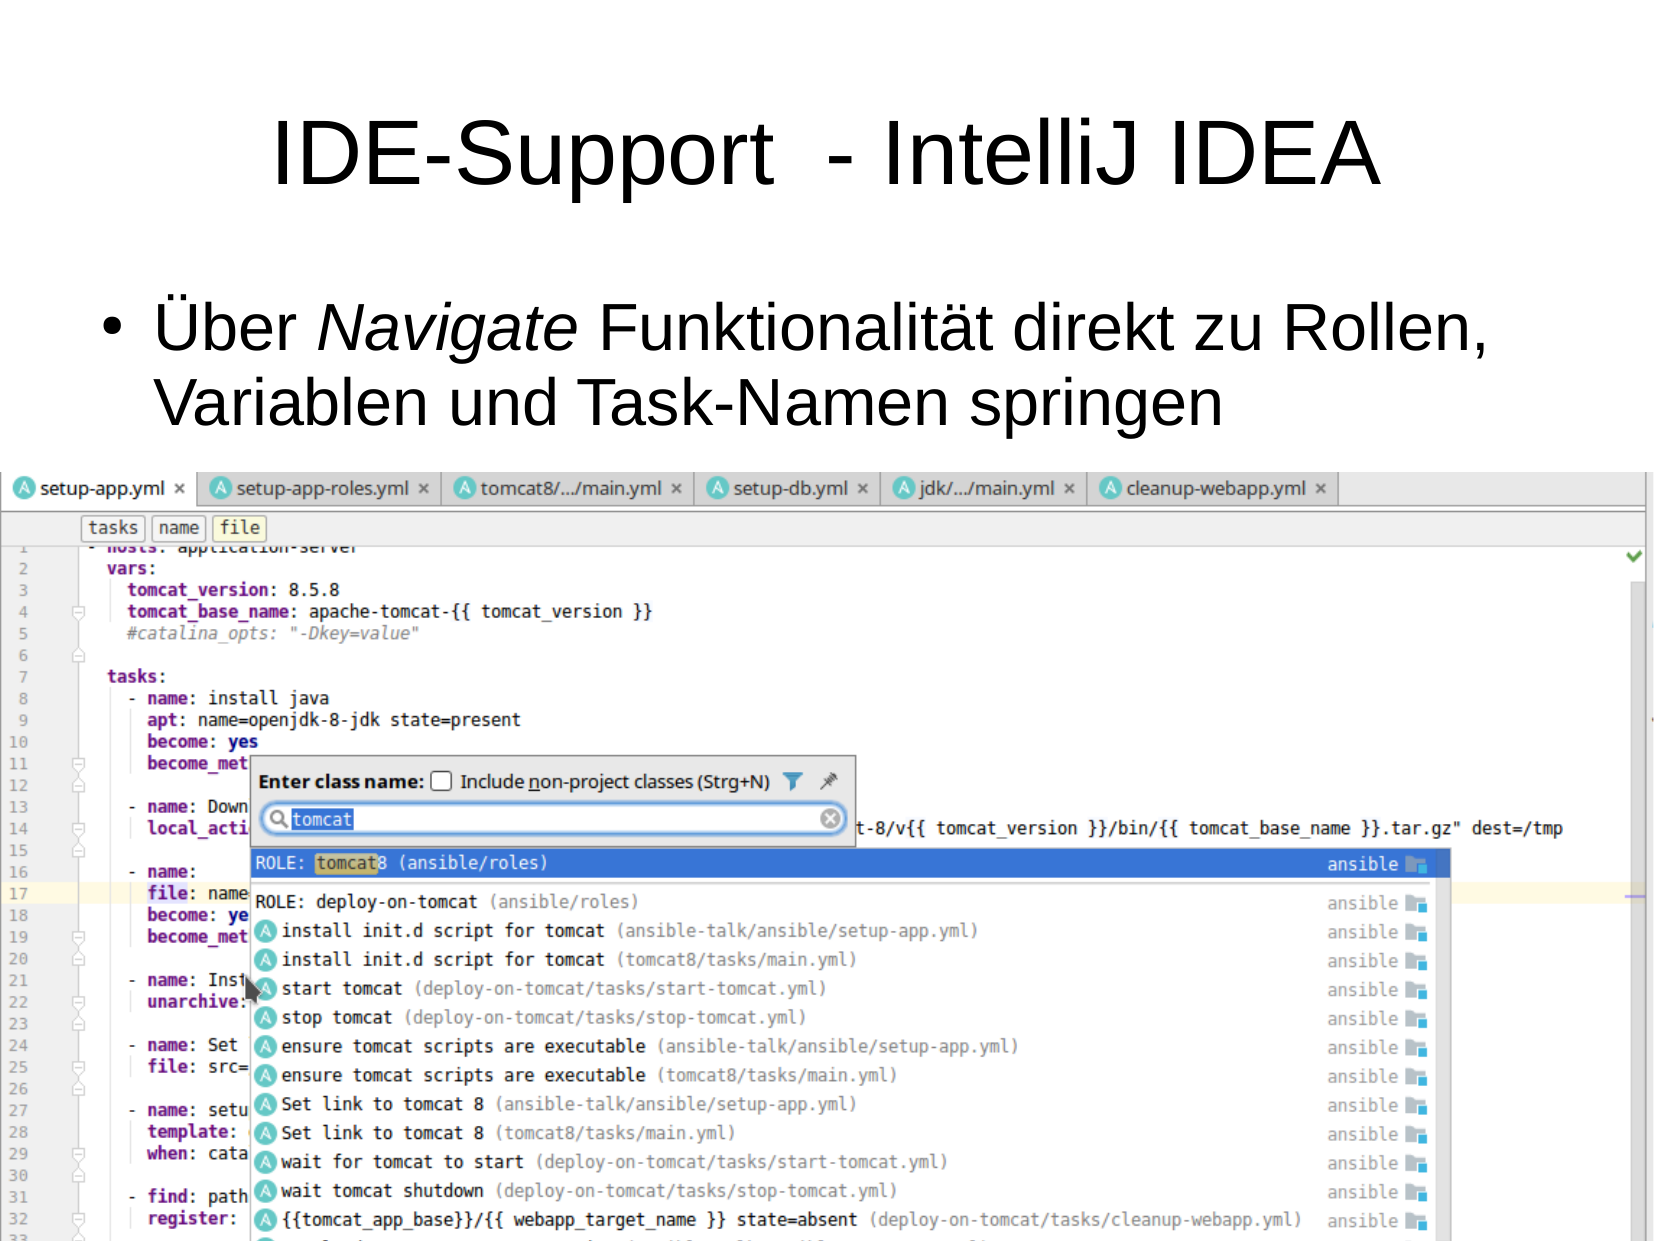

# IDE-Support - IntelliJ IDEA
Über Navigate Funktionalität direkt zu Rollen, Variablen und Task-Namen springen